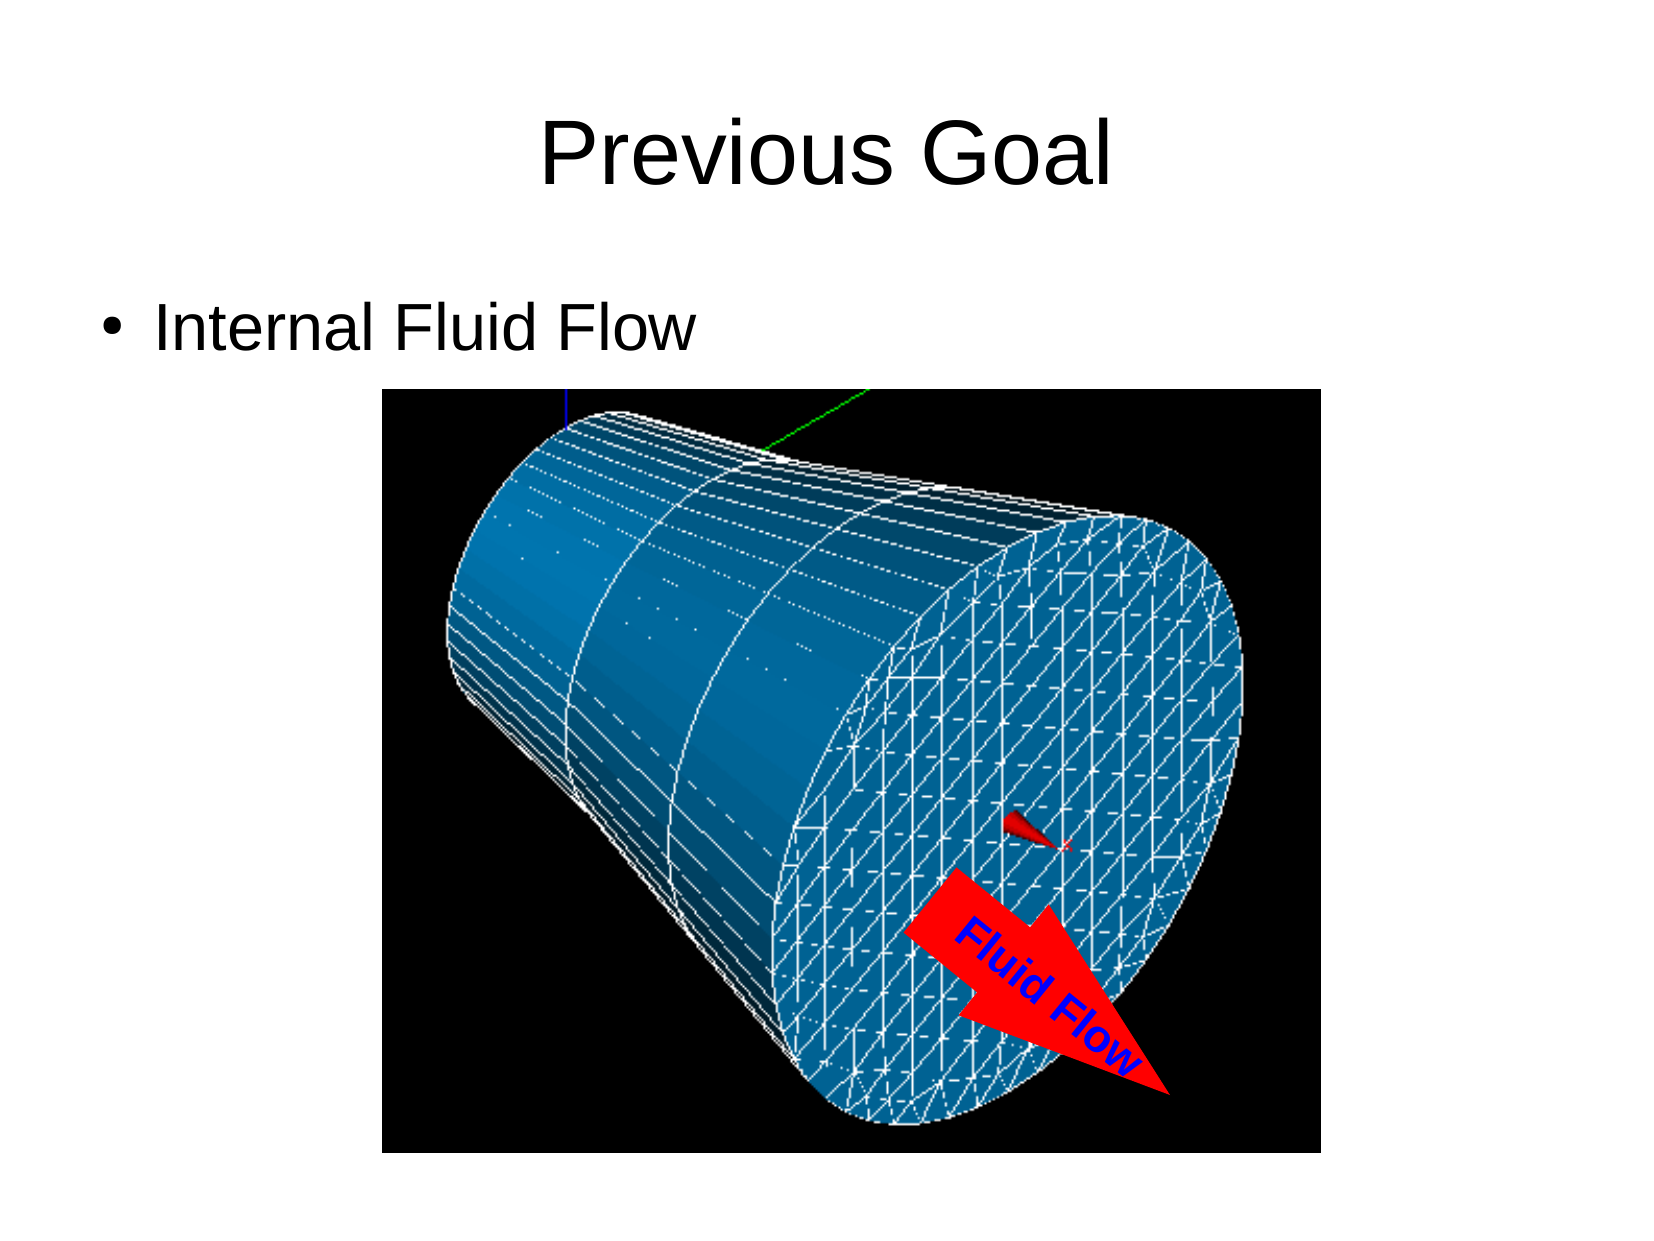

# Previous Goal
Internal Fluid Flow
Fluid Flow